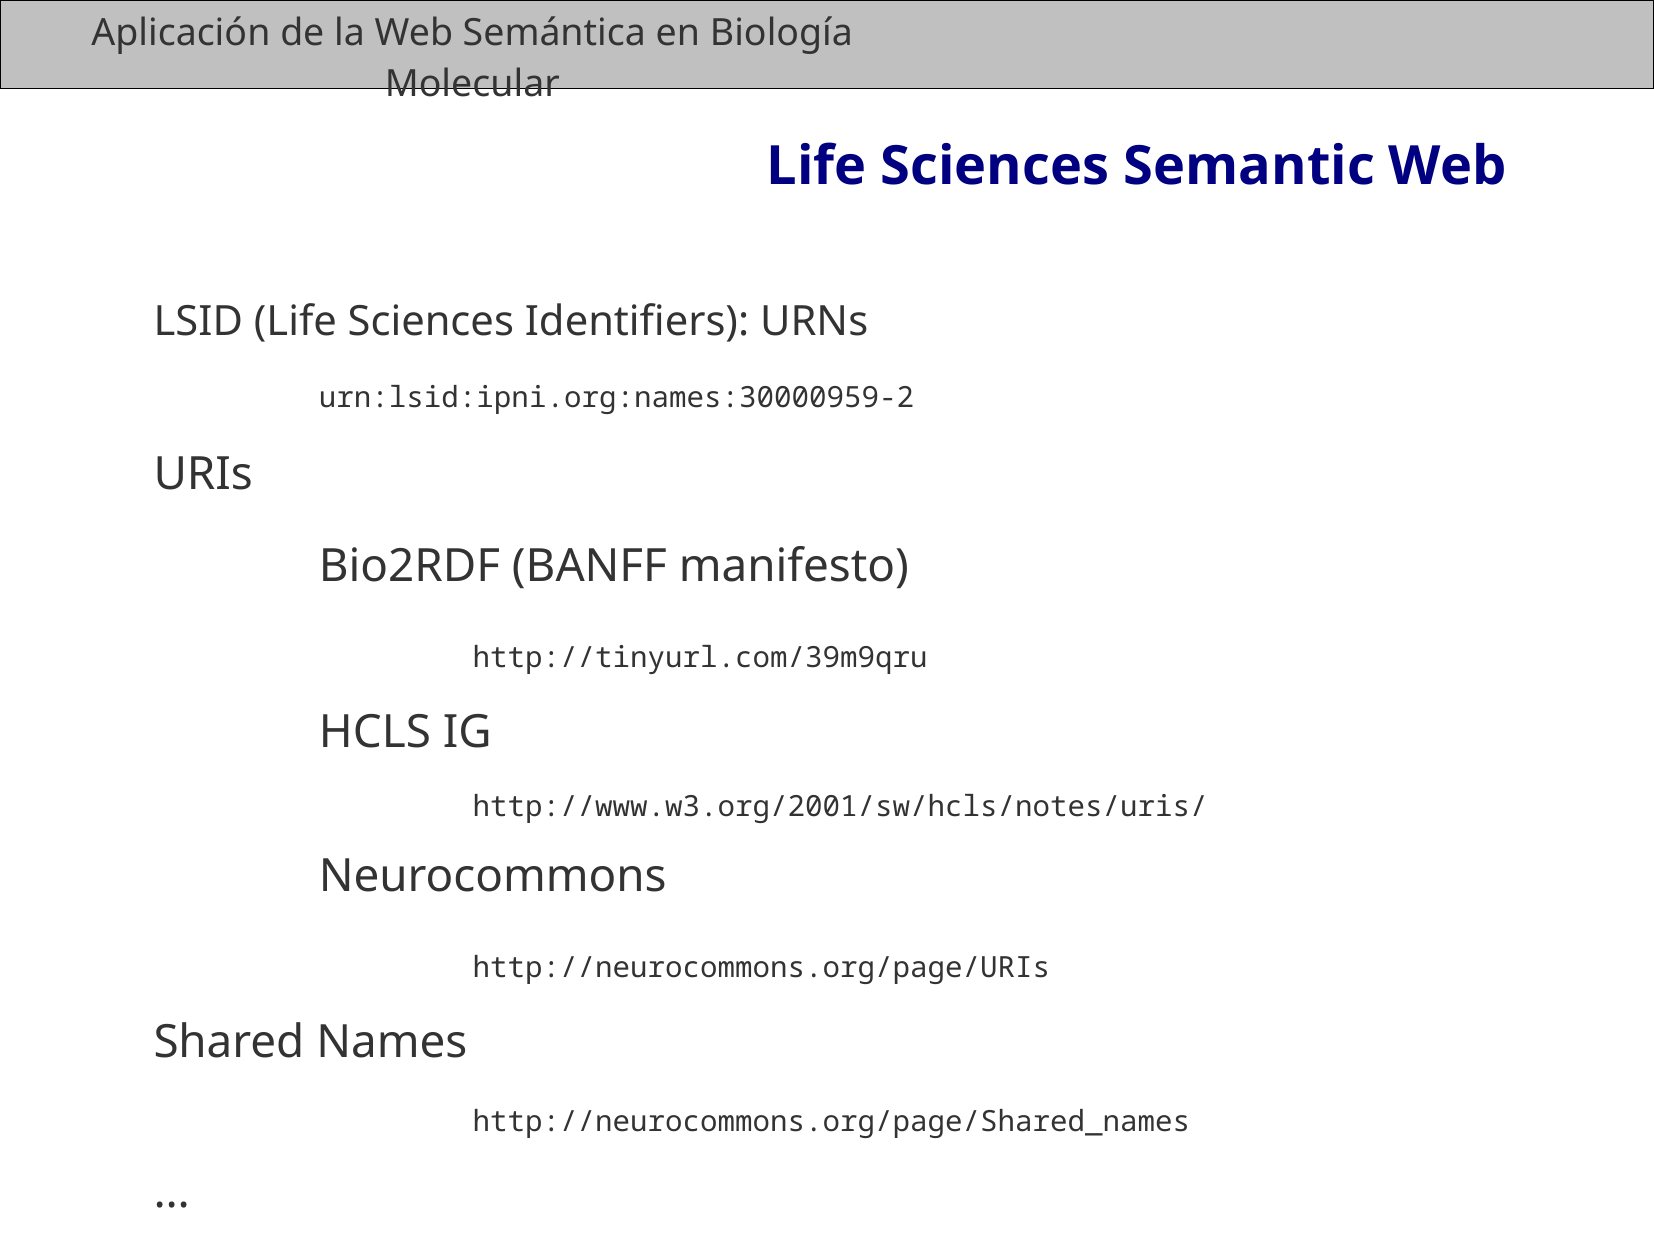

Aplicación de la Web Semántica en Biología Molecular
Life Sciences Semantic Web
# LSID (Life Sciences Identifiers): URNs
urn:lsid:ipni.org:names:30000959-2
URIs
Bio2RDF (BANFF manifesto)
http://tinyurl.com/39m9qru
HCLS IG
http://www.w3.org/2001/sw/hcls/notes/uris/
Neurocommons
http://neurocommons.org/page/URIs
Shared Names
http://neurocommons.org/page/Shared_names
…